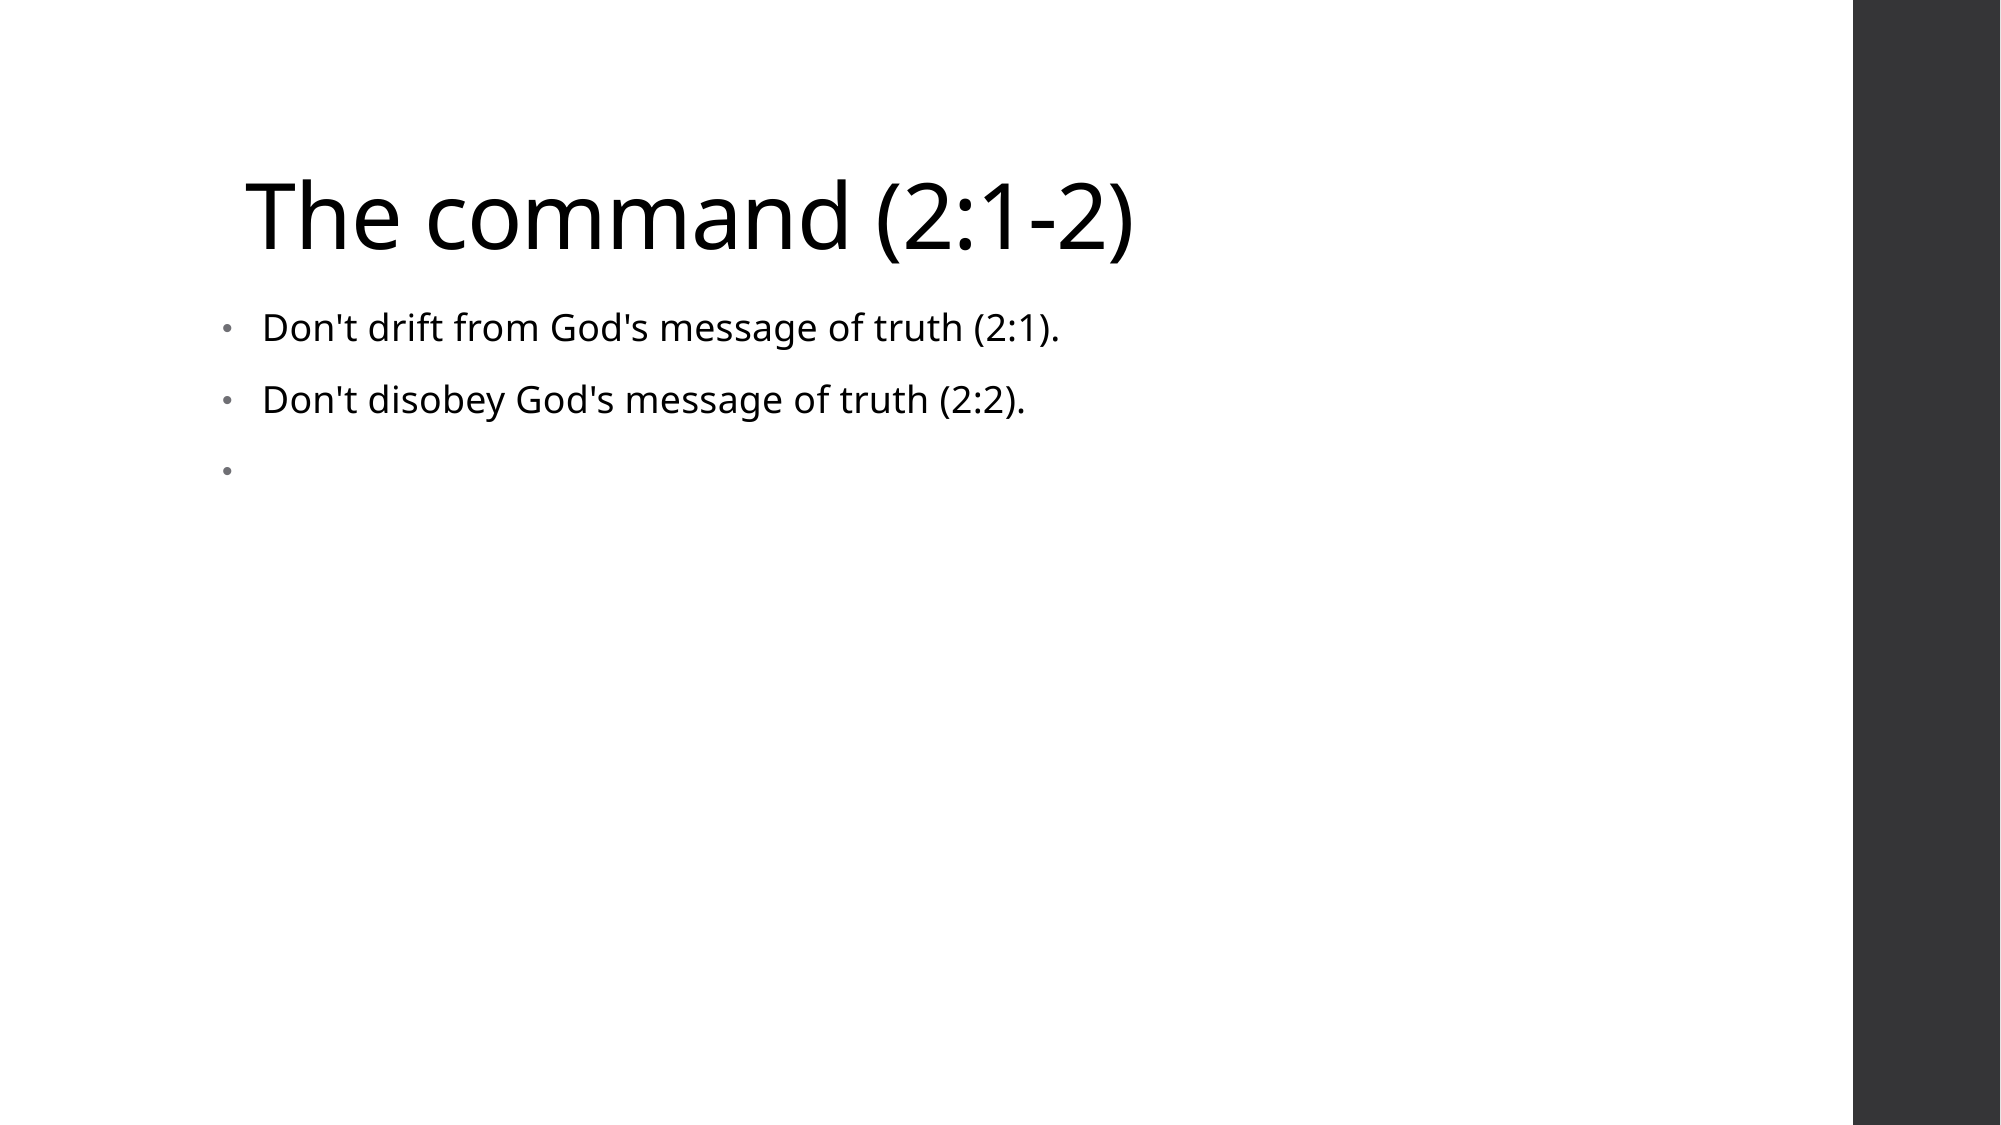

# The command (2:1-2)
 Don't drift from God's message of truth (2:1).
 Don't disobey God's message of truth (2:2).